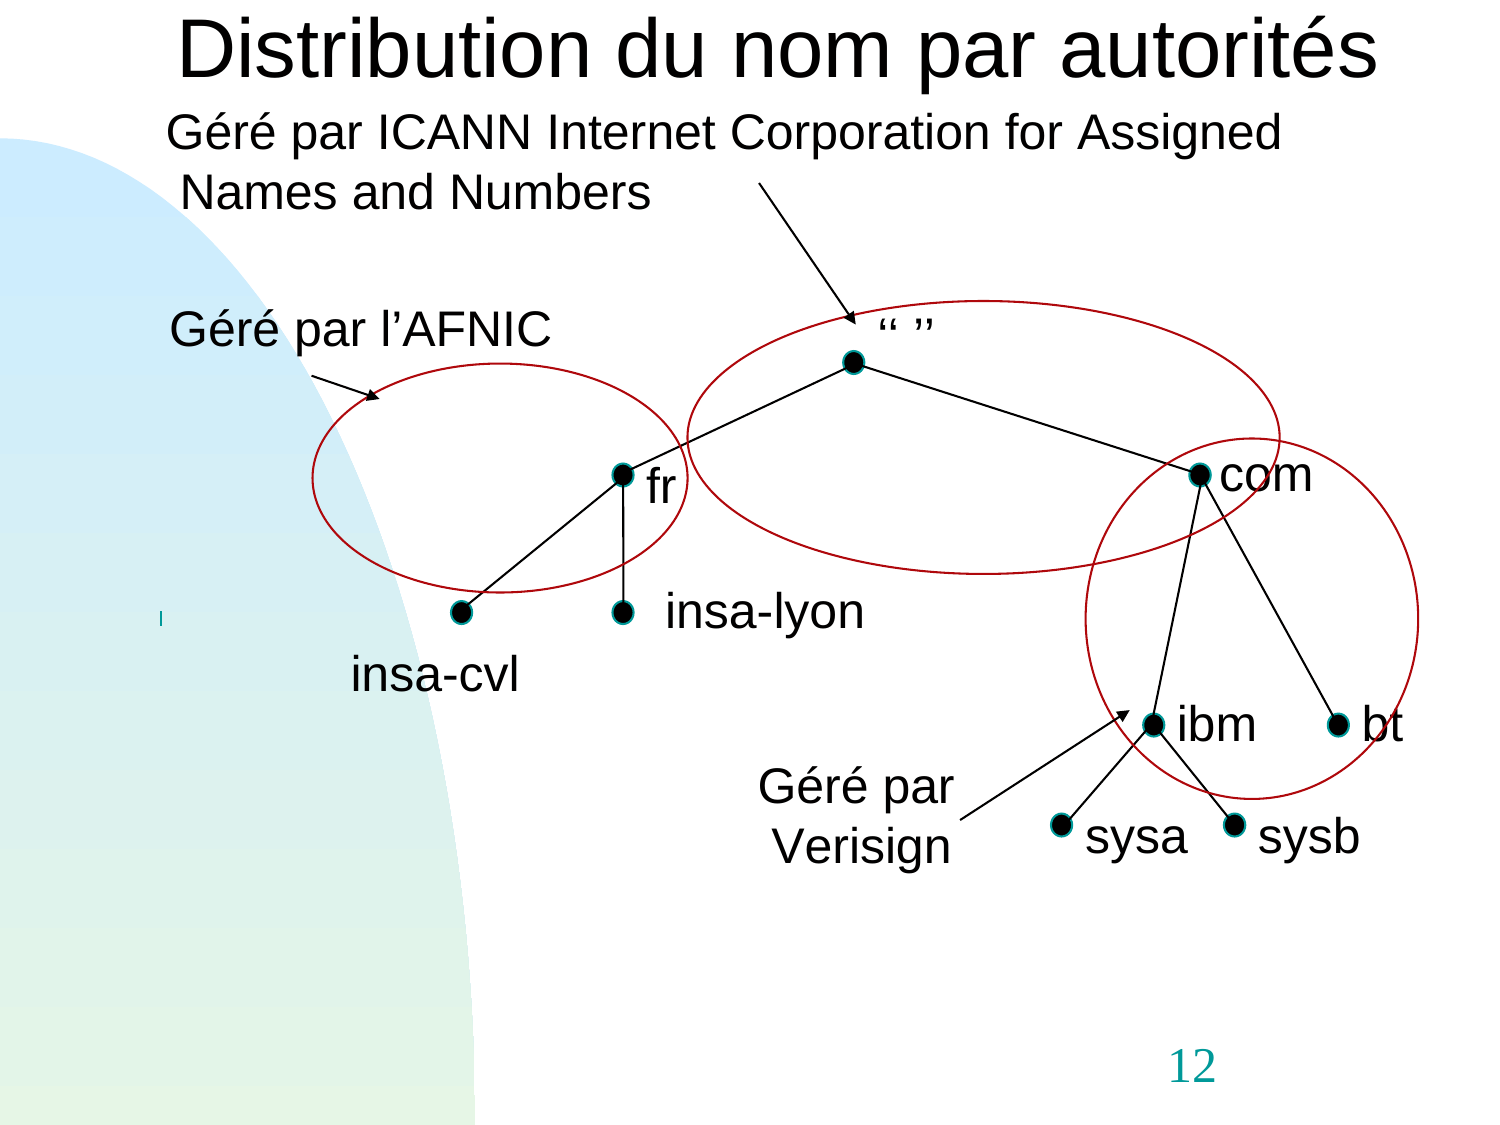

Distribution du nom par autorités
Géré par ICANN Internet Corporation for Assigned
 Names and Numbers
Géré par l’AFNIC
‘‘ ’’
com
fr
insa-lyon
insa-cvl
ibm
bt
Géré par
 Verisign
sysa
sysb
12